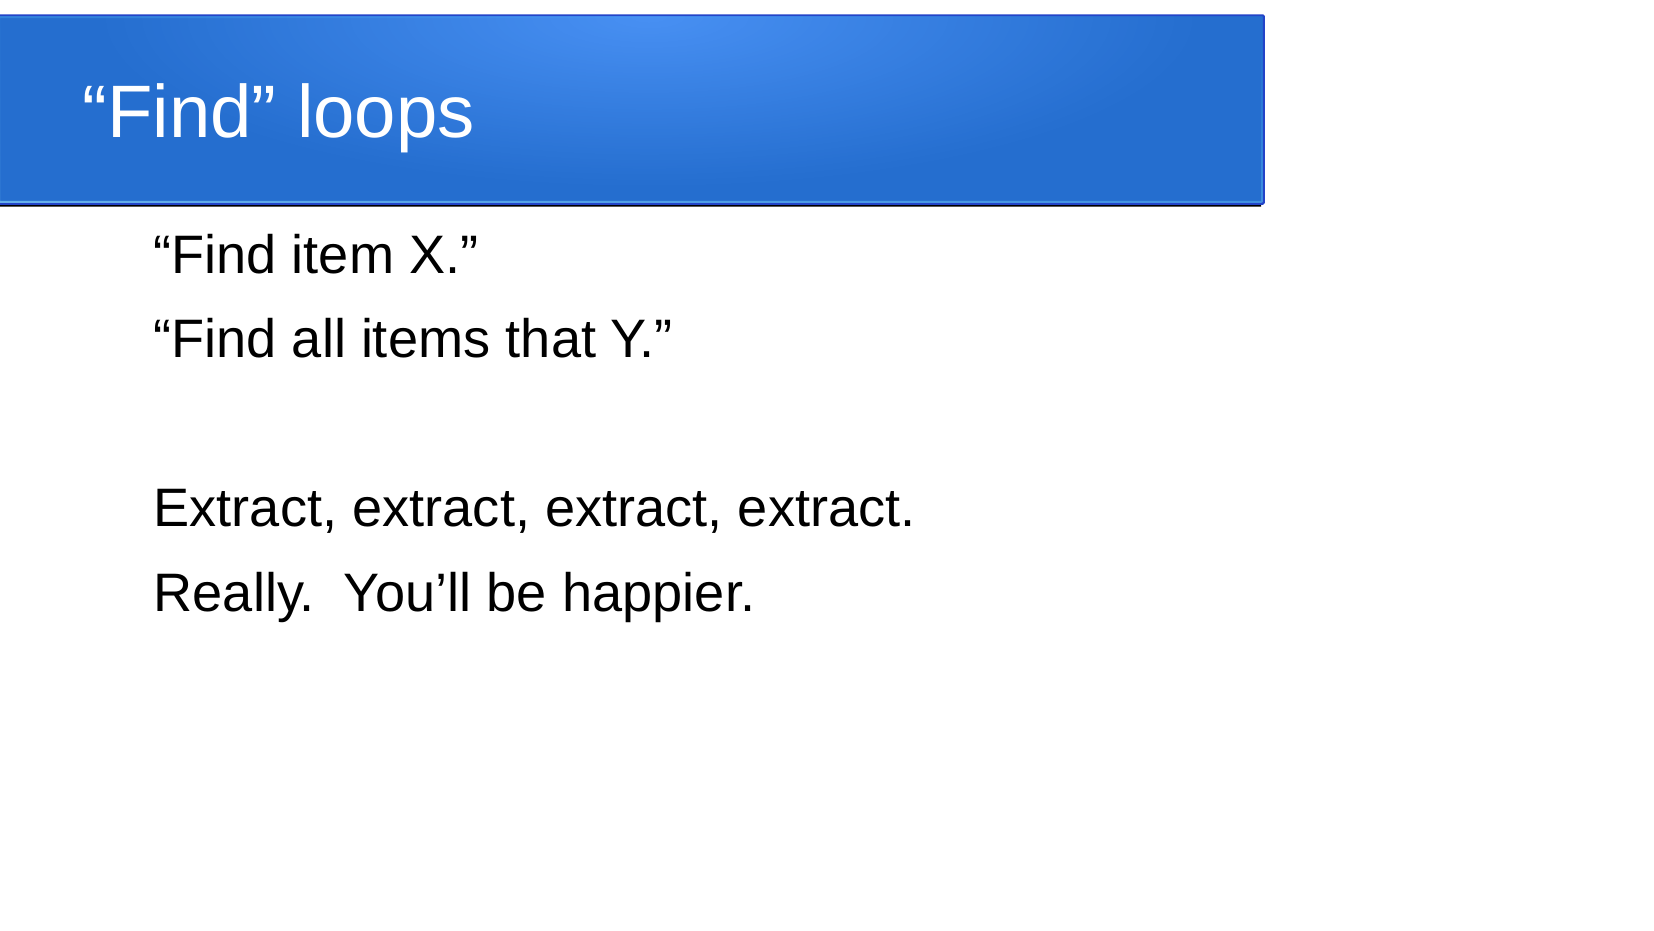

# “Find” loops
“Find item X.”
“Find all items that Y.”
Extract, extract, extract, extract.
Really. You’ll be happier.